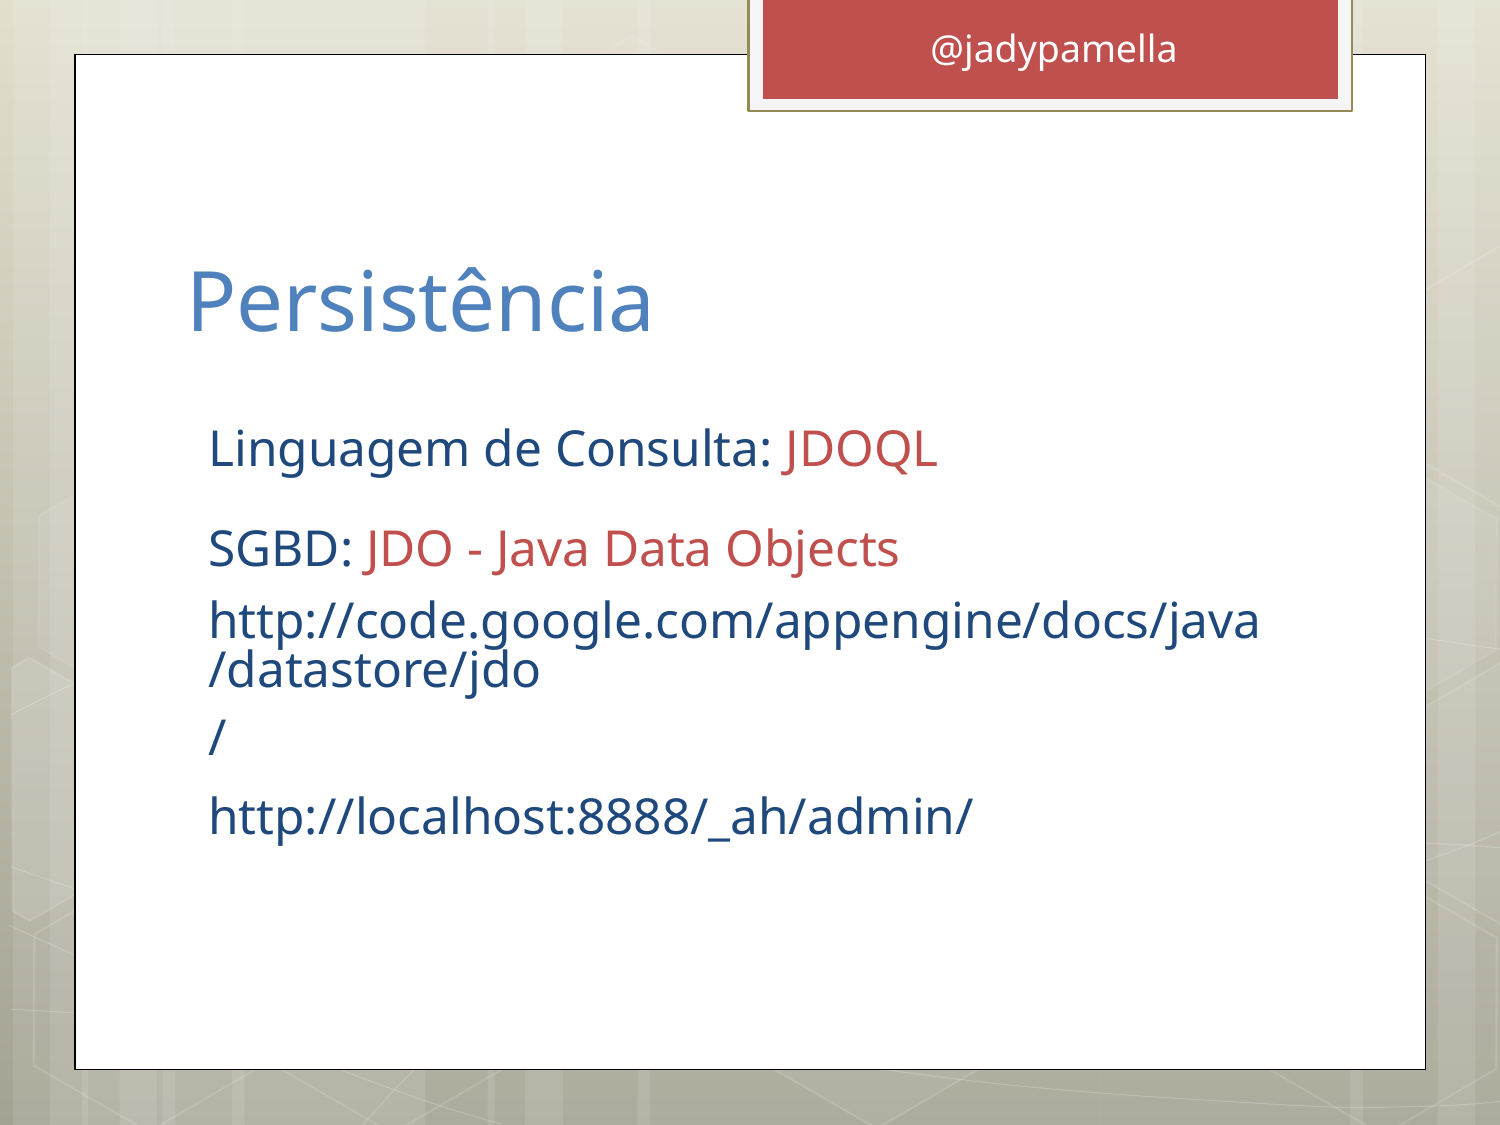

@jadypamella
# Persistência
Linguagem de Consulta: JDOQL
SGBD: JDO - Java Data Objects
http://code.google.com/appengine/docs/java/datastore/jdo/
http://localhost:8888/_ah/admin/